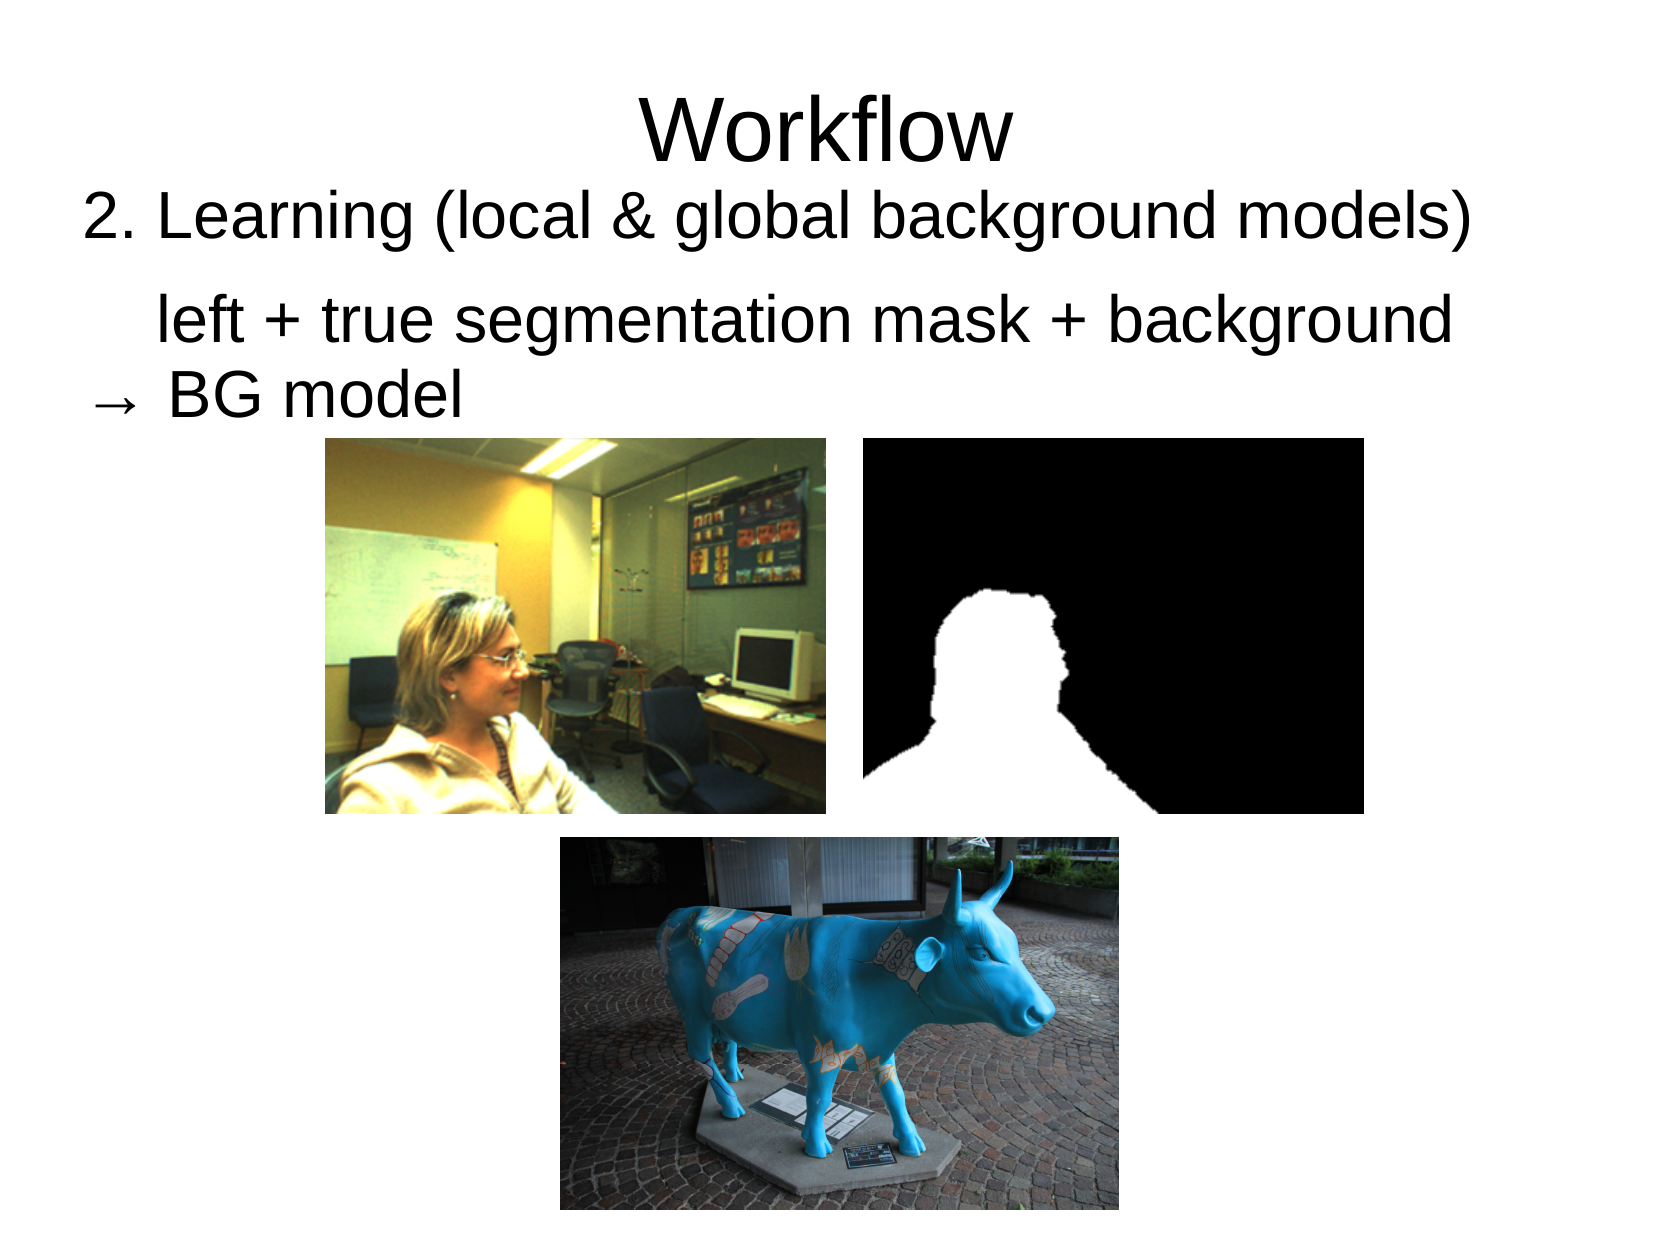

# Workflow
2. Learning (local & global background models)
 left + true segmentation mask + background 	→ BG model